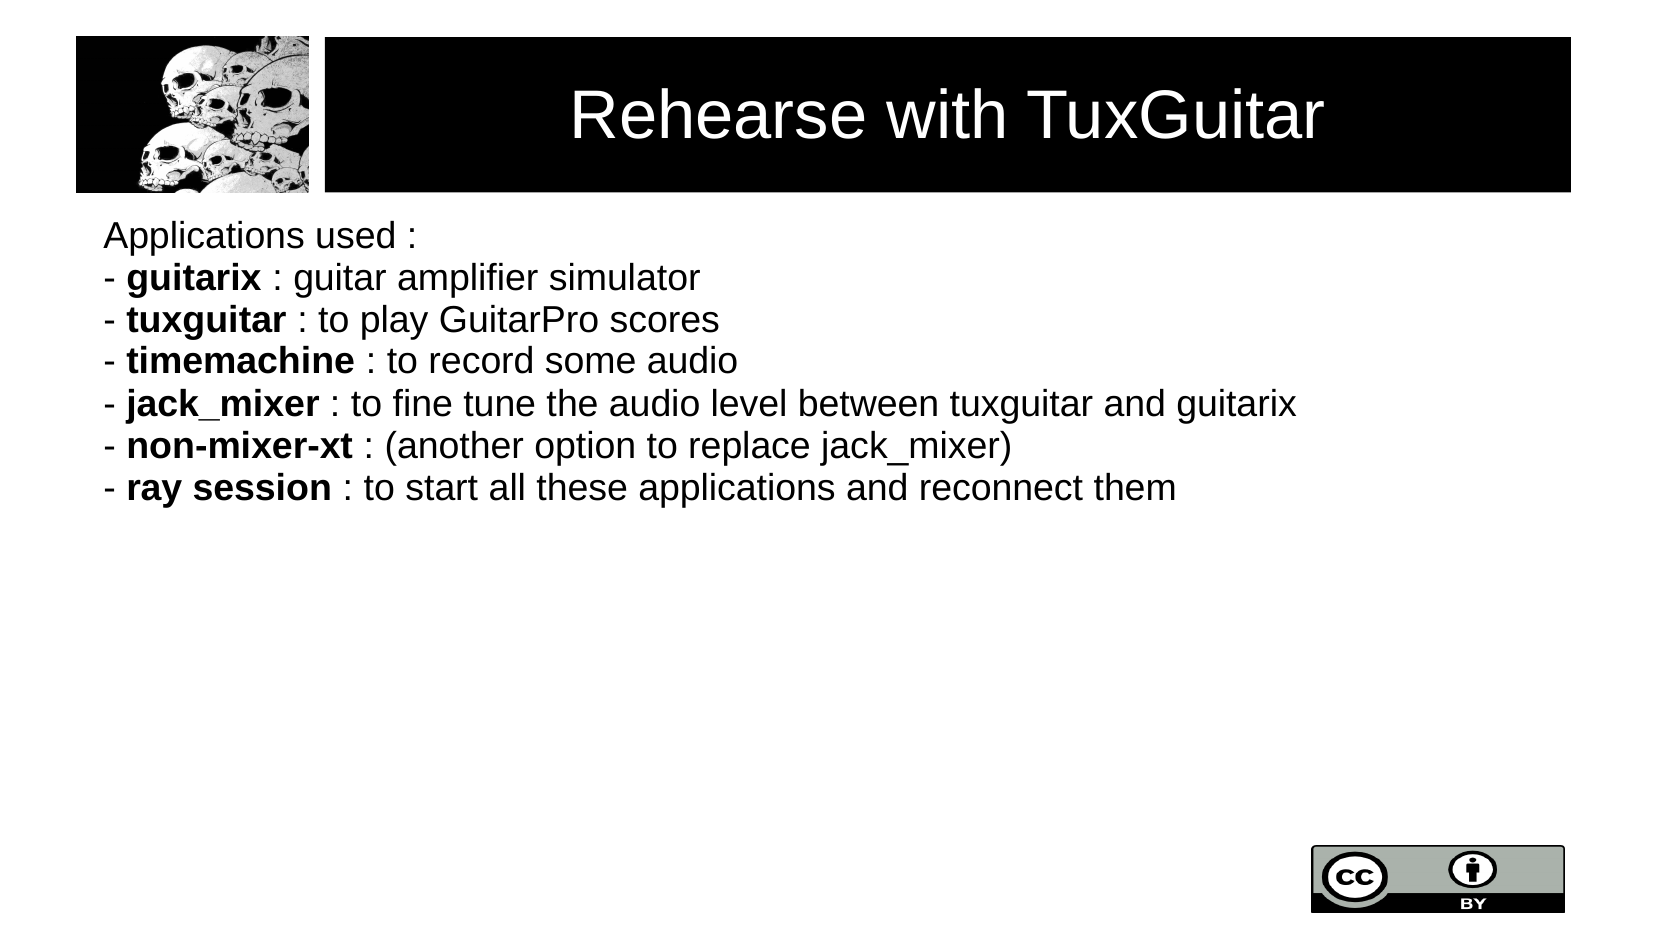

# Rehearse with TuxGuitar
Applications used :
- guitarix : guitar amplifier simulator
- tuxguitar : to play GuitarPro scores
- timemachine : to record some audio
- jack_mixer : to fine tune the audio level between tuxguitar and guitarix
- non-mixer-xt : (another option to replace jack_mixer)
- ray session : to start all these applications and reconnect them